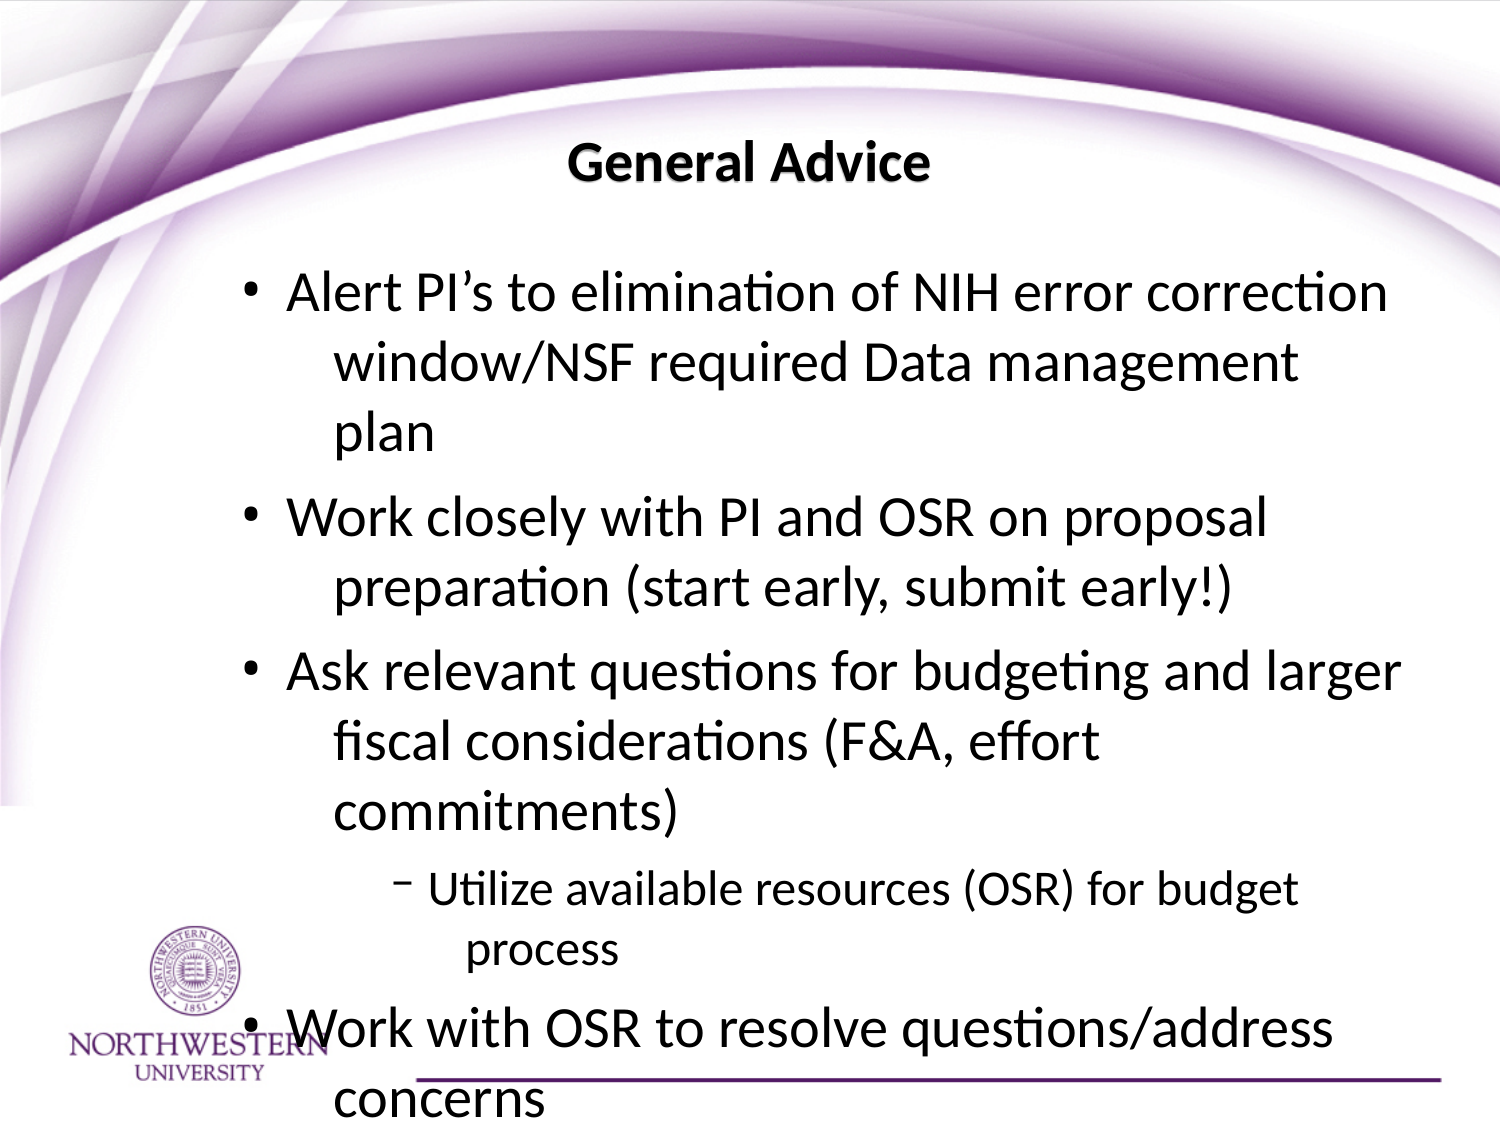

# General Advice
Alert PI’s to elimination of NIH error correction window/NSF required Data management plan
Work closely with PI and OSR on proposal preparation (start early, submit early!)
Ask relevant questions for budgeting and larger fiscal considerations (F&A, effort commitments)
Utilize available resources (OSR) for budget process
Work with OSR to resolve questions/address concerns